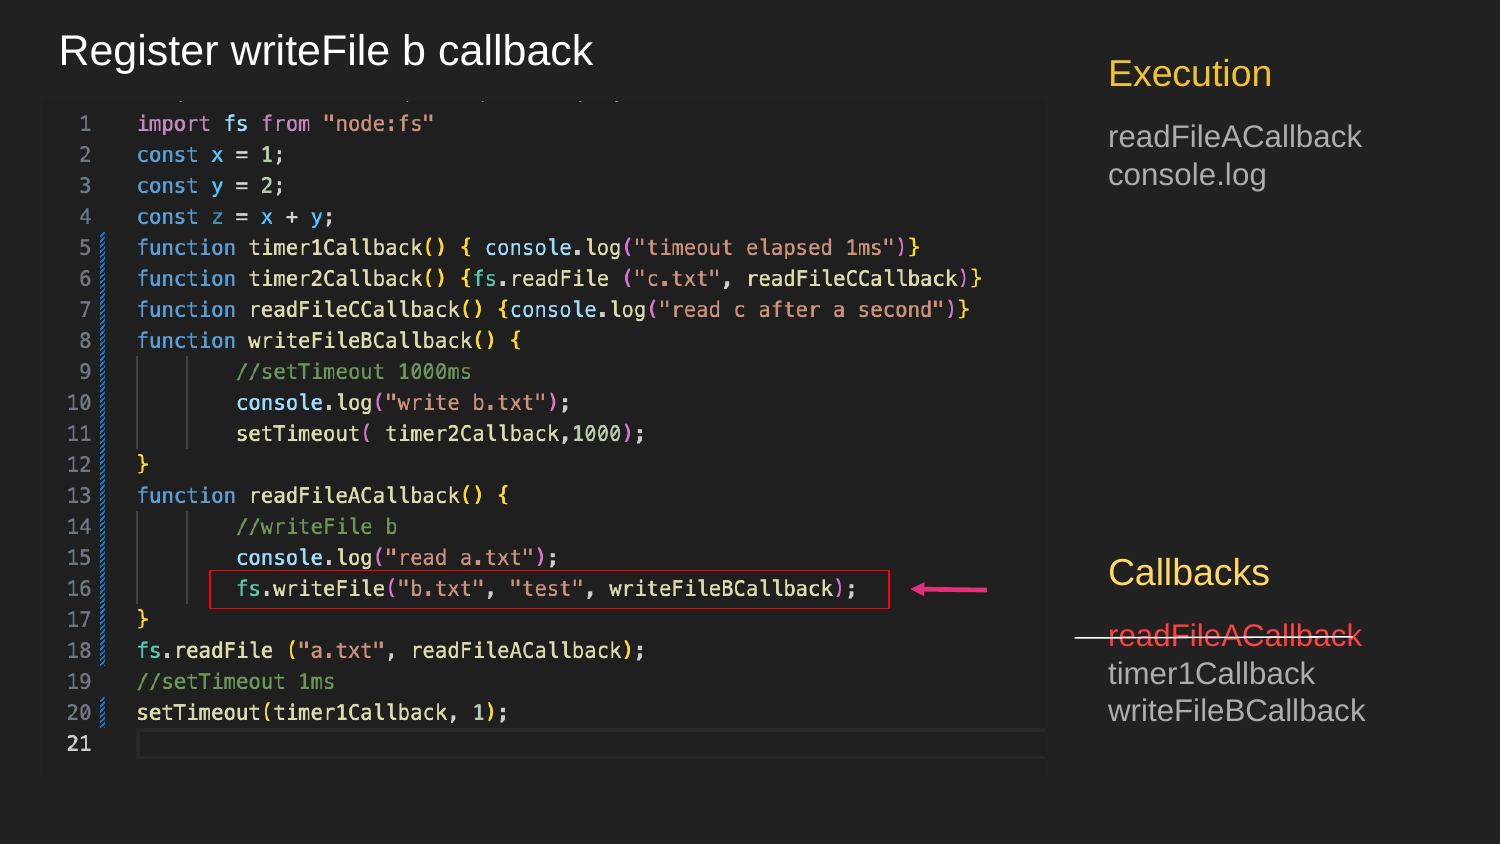

# Register writeFile b callback
Execution
readFileACallback
console.log
Callbacks
readFileACallback
timer1Callback
writeFileBCallback